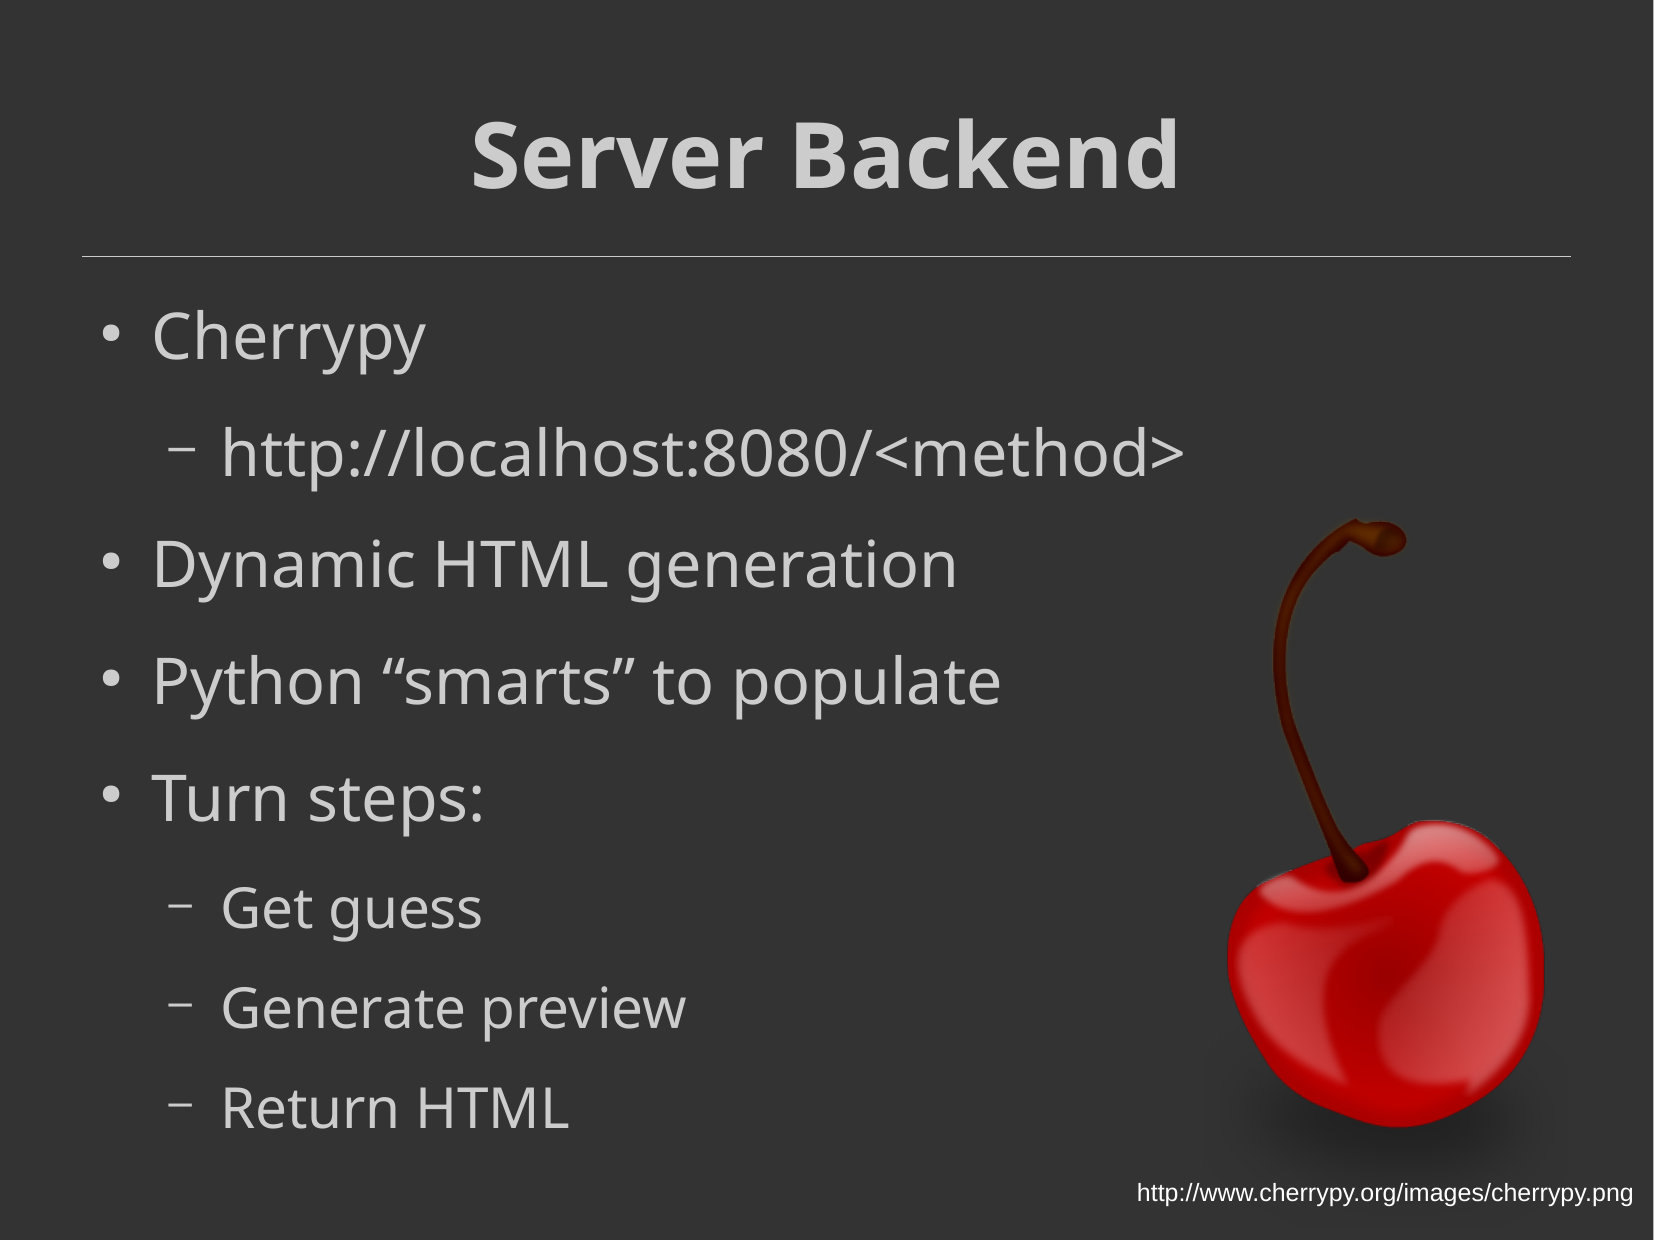

# Server Backend
Cherrypy
http://localhost:8080/<method>
Dynamic HTML generation
Python “smarts” to populate
Turn steps:
Get guess
Generate preview
Return HTML
http://www.cherrypy.org/images/cherrypy.png